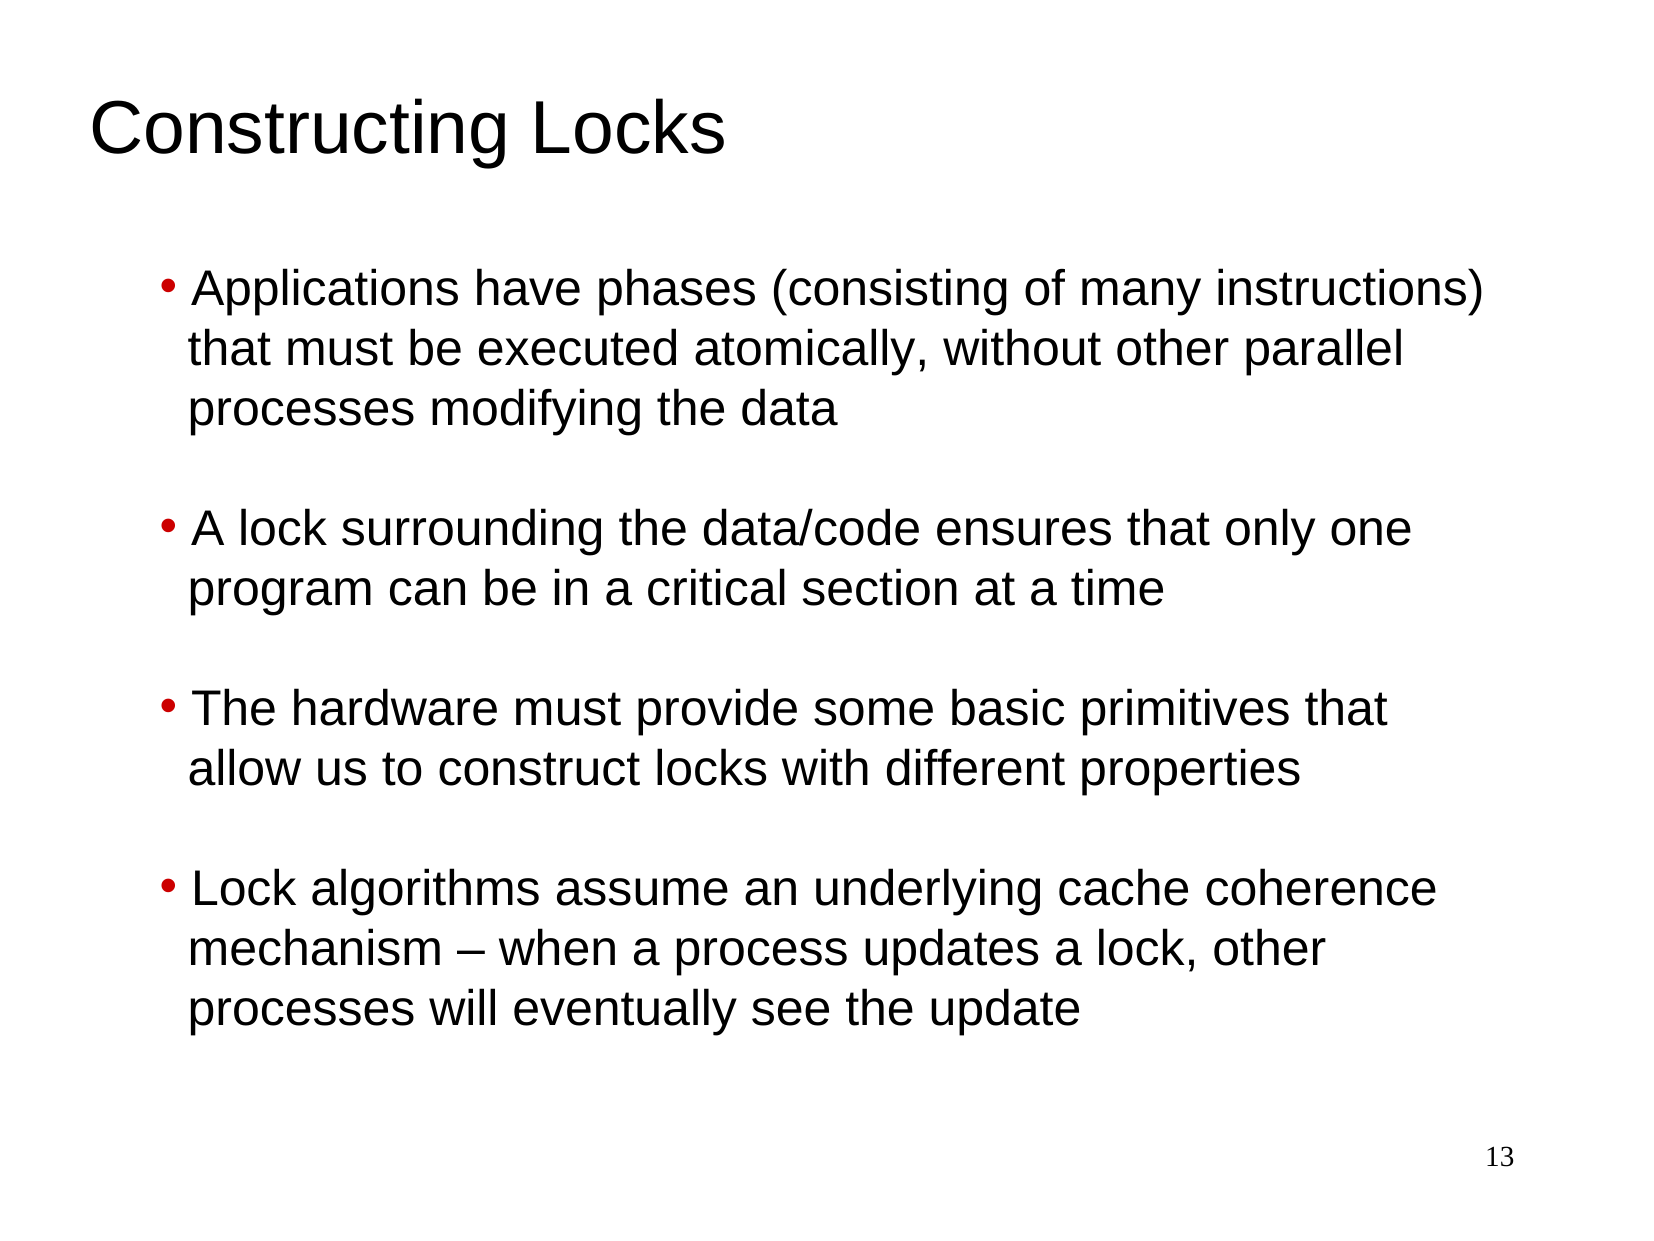

Constructing Locks
 Applications have phases (consisting of many instructions)
 that must be executed atomically, without other parallel
 processes modifying the data
 A lock surrounding the data/code ensures that only one
 program can be in a critical section at a time
 The hardware must provide some basic primitives that
 allow us to construct locks with different properties
 Lock algorithms assume an underlying cache coherence
 mechanism – when a process updates a lock, other
 processes will eventually see the update